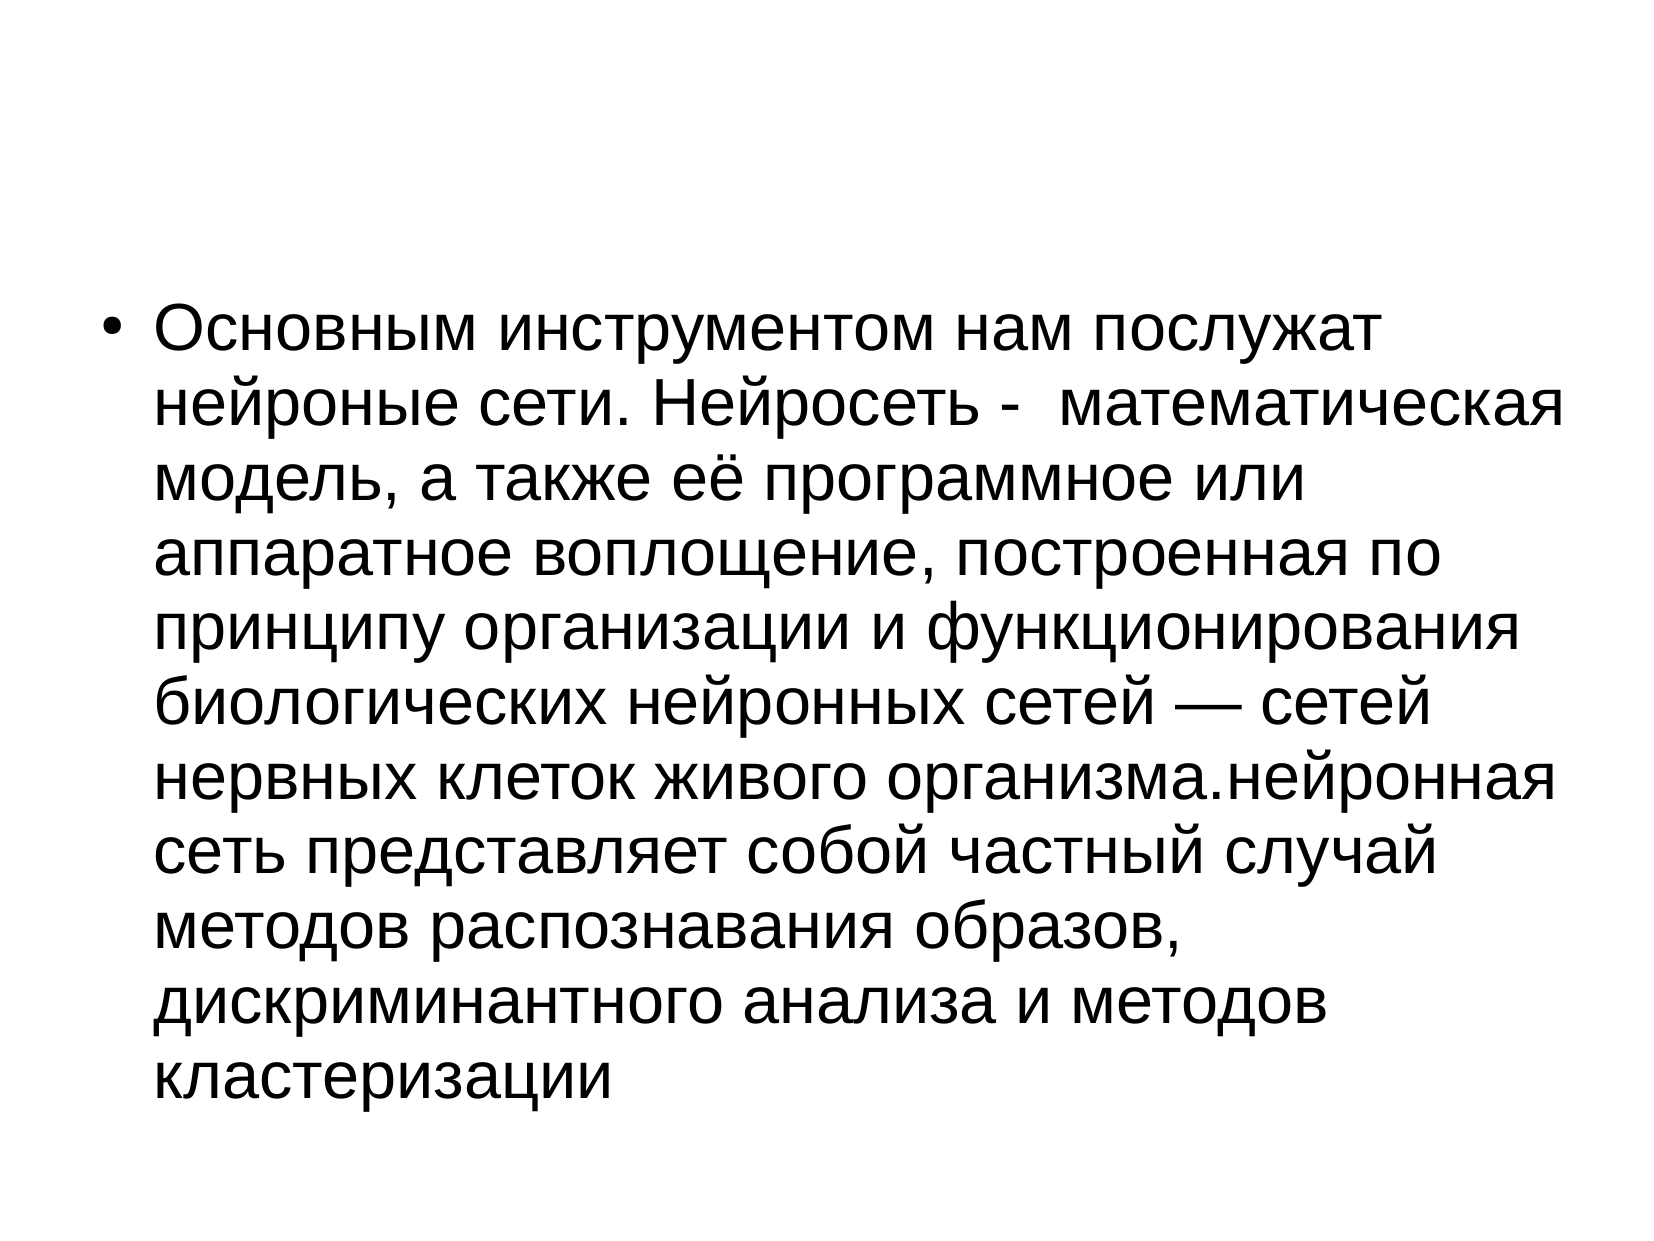

#
Основным инструментом нам послужат нейроные сети. Нейросеть - математическая модель, а также её программное или аппаратное воплощение, построенная по принципу организации и функционирования биологических нейронных сетей — сетей нервных клеток живого организма.нейронная сеть представляет собой частный случай методов распознавания образов, дискриминантного анализа и методов кластеризации